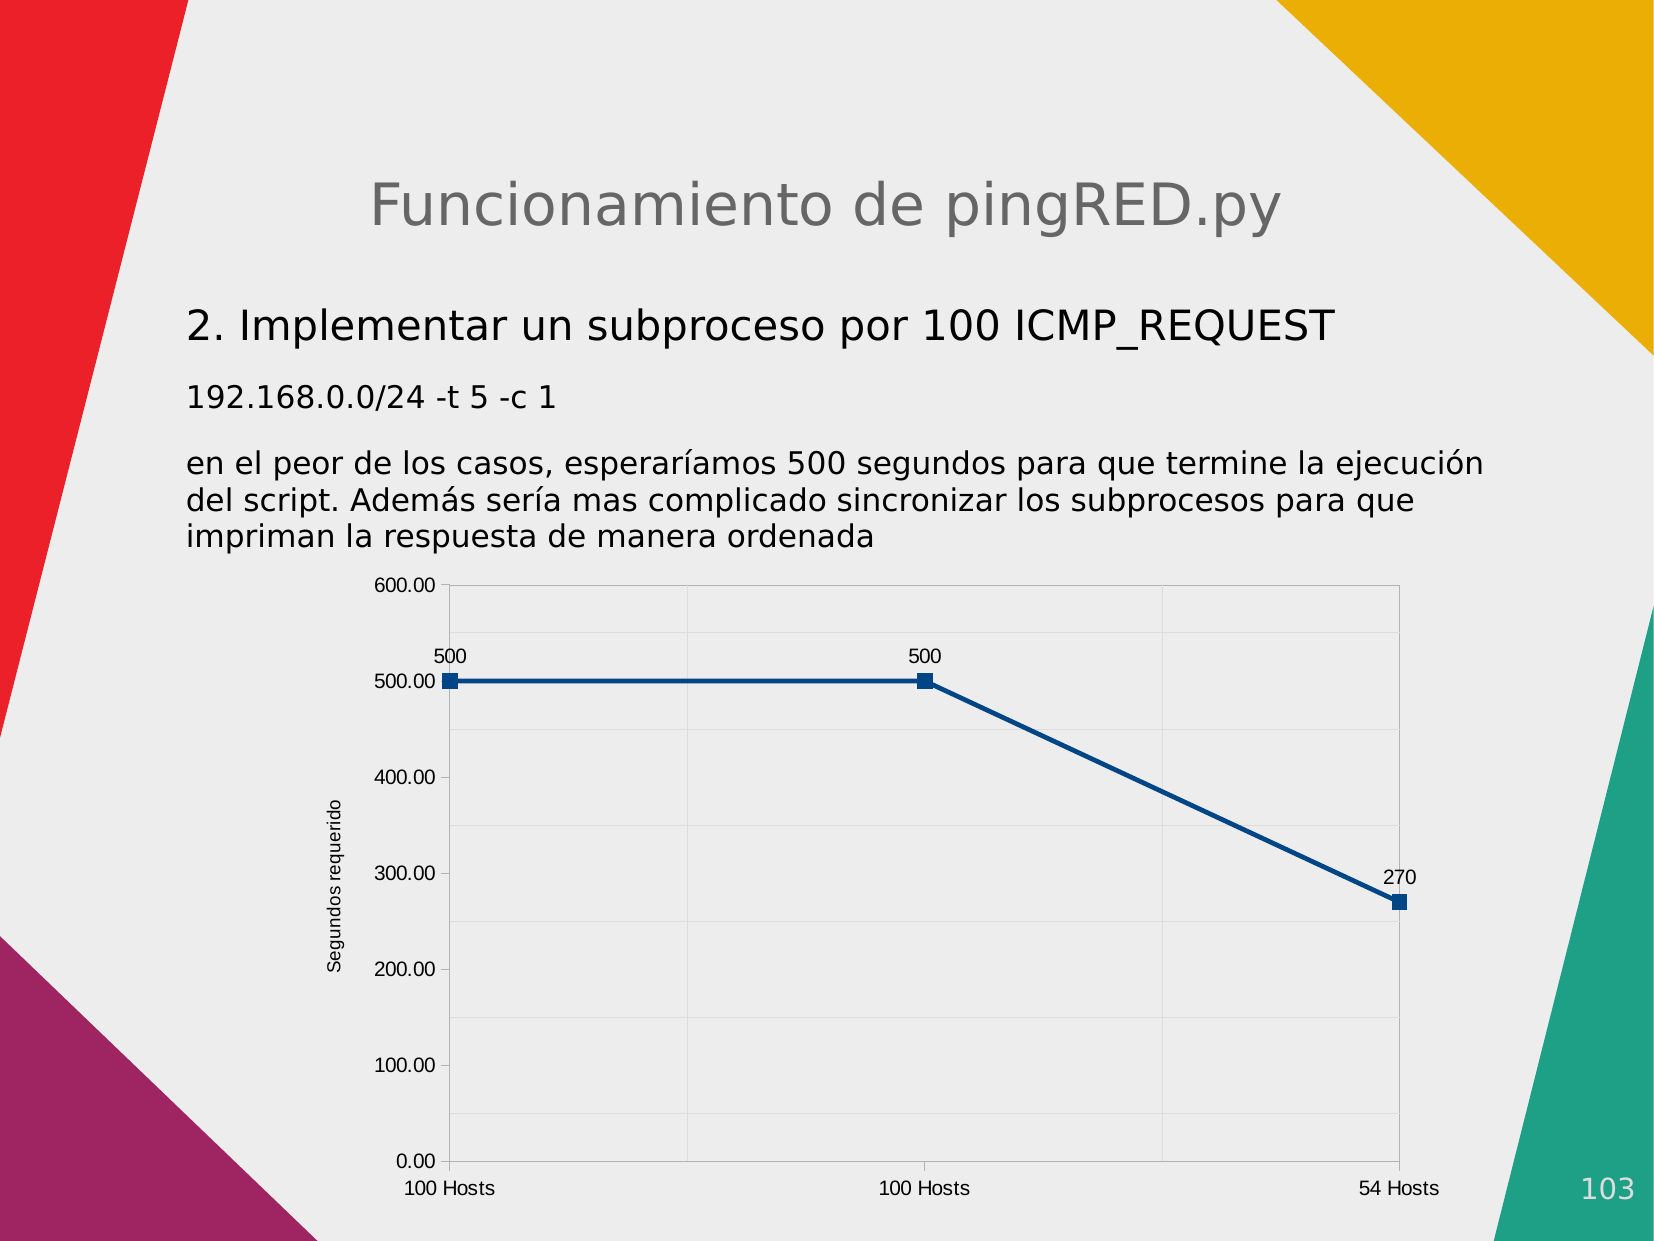

# Funcionamiento de pingRED.py
2. Implementar un subproceso por 100 ICMP_REQUEST
192.168.0.0/24 -t 5 -c 1
en el peor de los casos, esperaríamos 500 segundos para que termine la ejecución del script. Además sería mas complicado sincronizar los subprocesos para que impriman la respuesta de manera ordenada
### Chart
| Category | |
|---|---|
| 100 Hosts | 500.0 |
| 100 Hosts | 500.0 |
| 54 Hosts | 270.0 |103